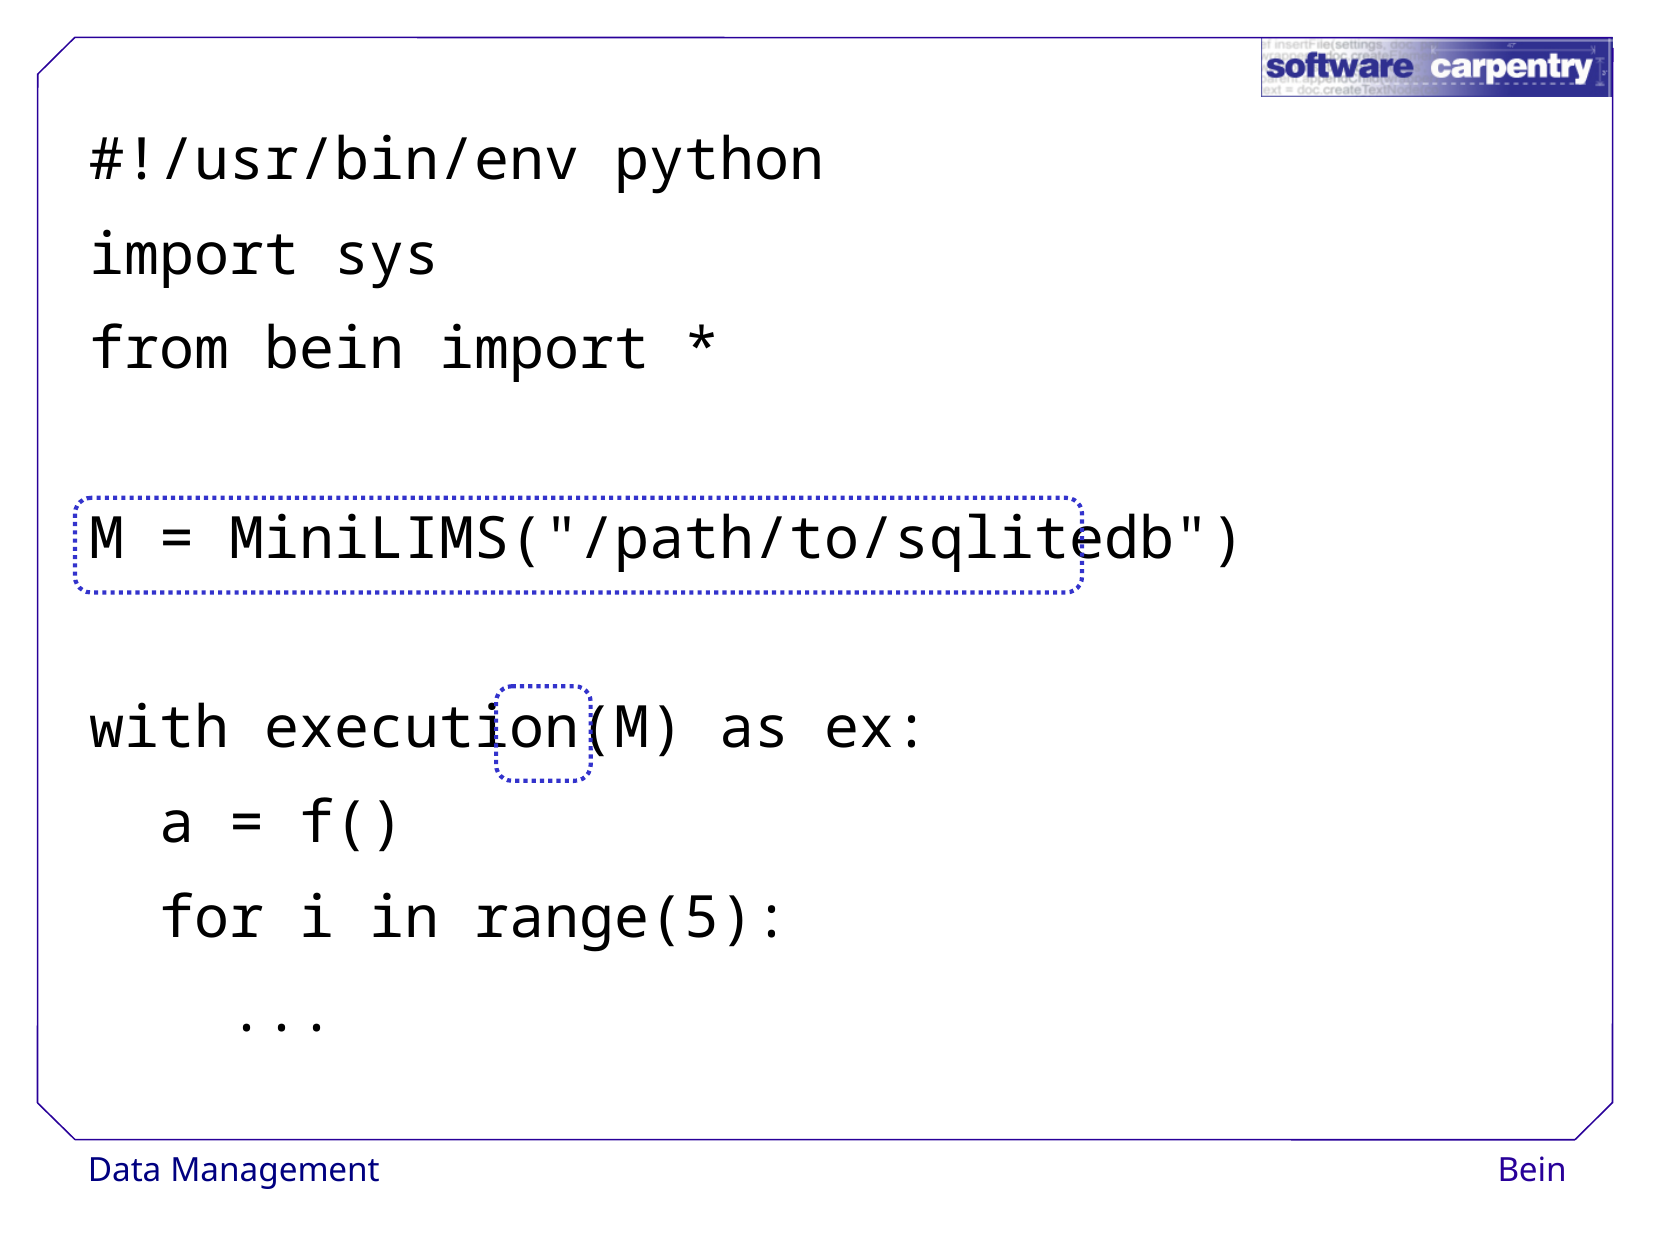

#!/usr/bin/env python
import sys
from bein import *
M = MiniLIMS("/path/to/sqlitedb")
with execution(M) as ex:
 a = f()
 for i in range(5):
 ...